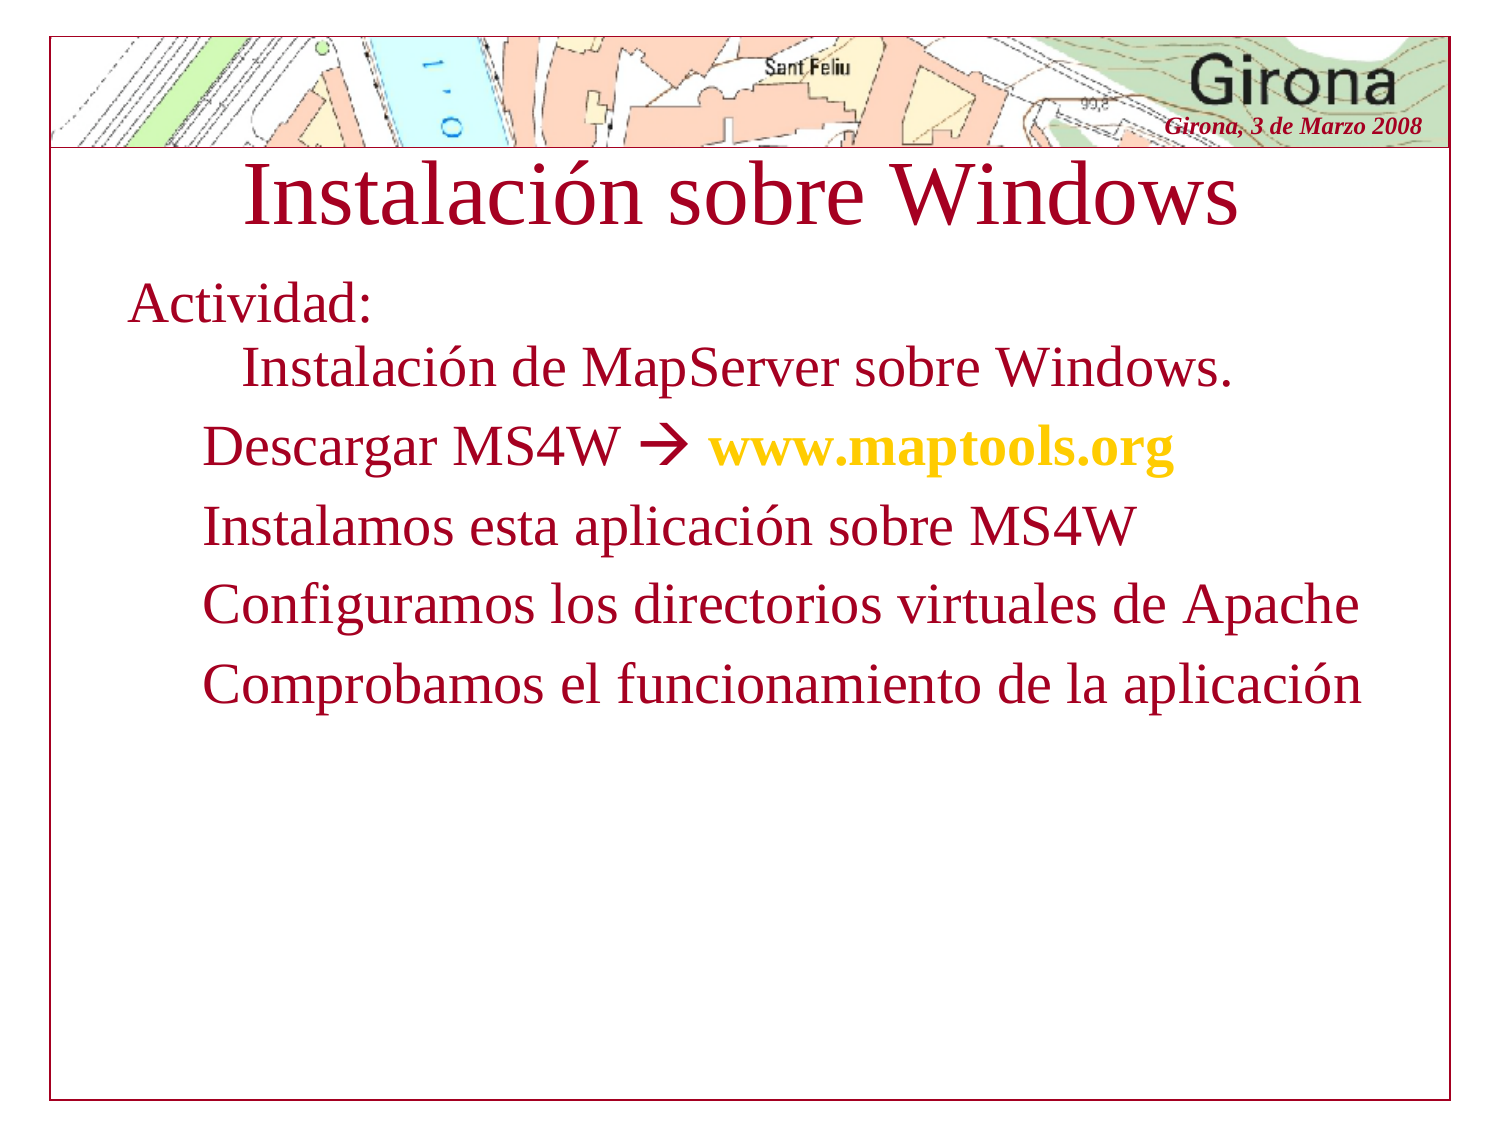

# Instalación sobre Windows
Actividad:
 Instalación de MapServer sobre Windows.
Descargar MS4W  www.maptools.org
Instalamos esta aplicación sobre MS4W
Configuramos los directorios virtuales de Apache
Comprobamos el funcionamiento de la aplicación